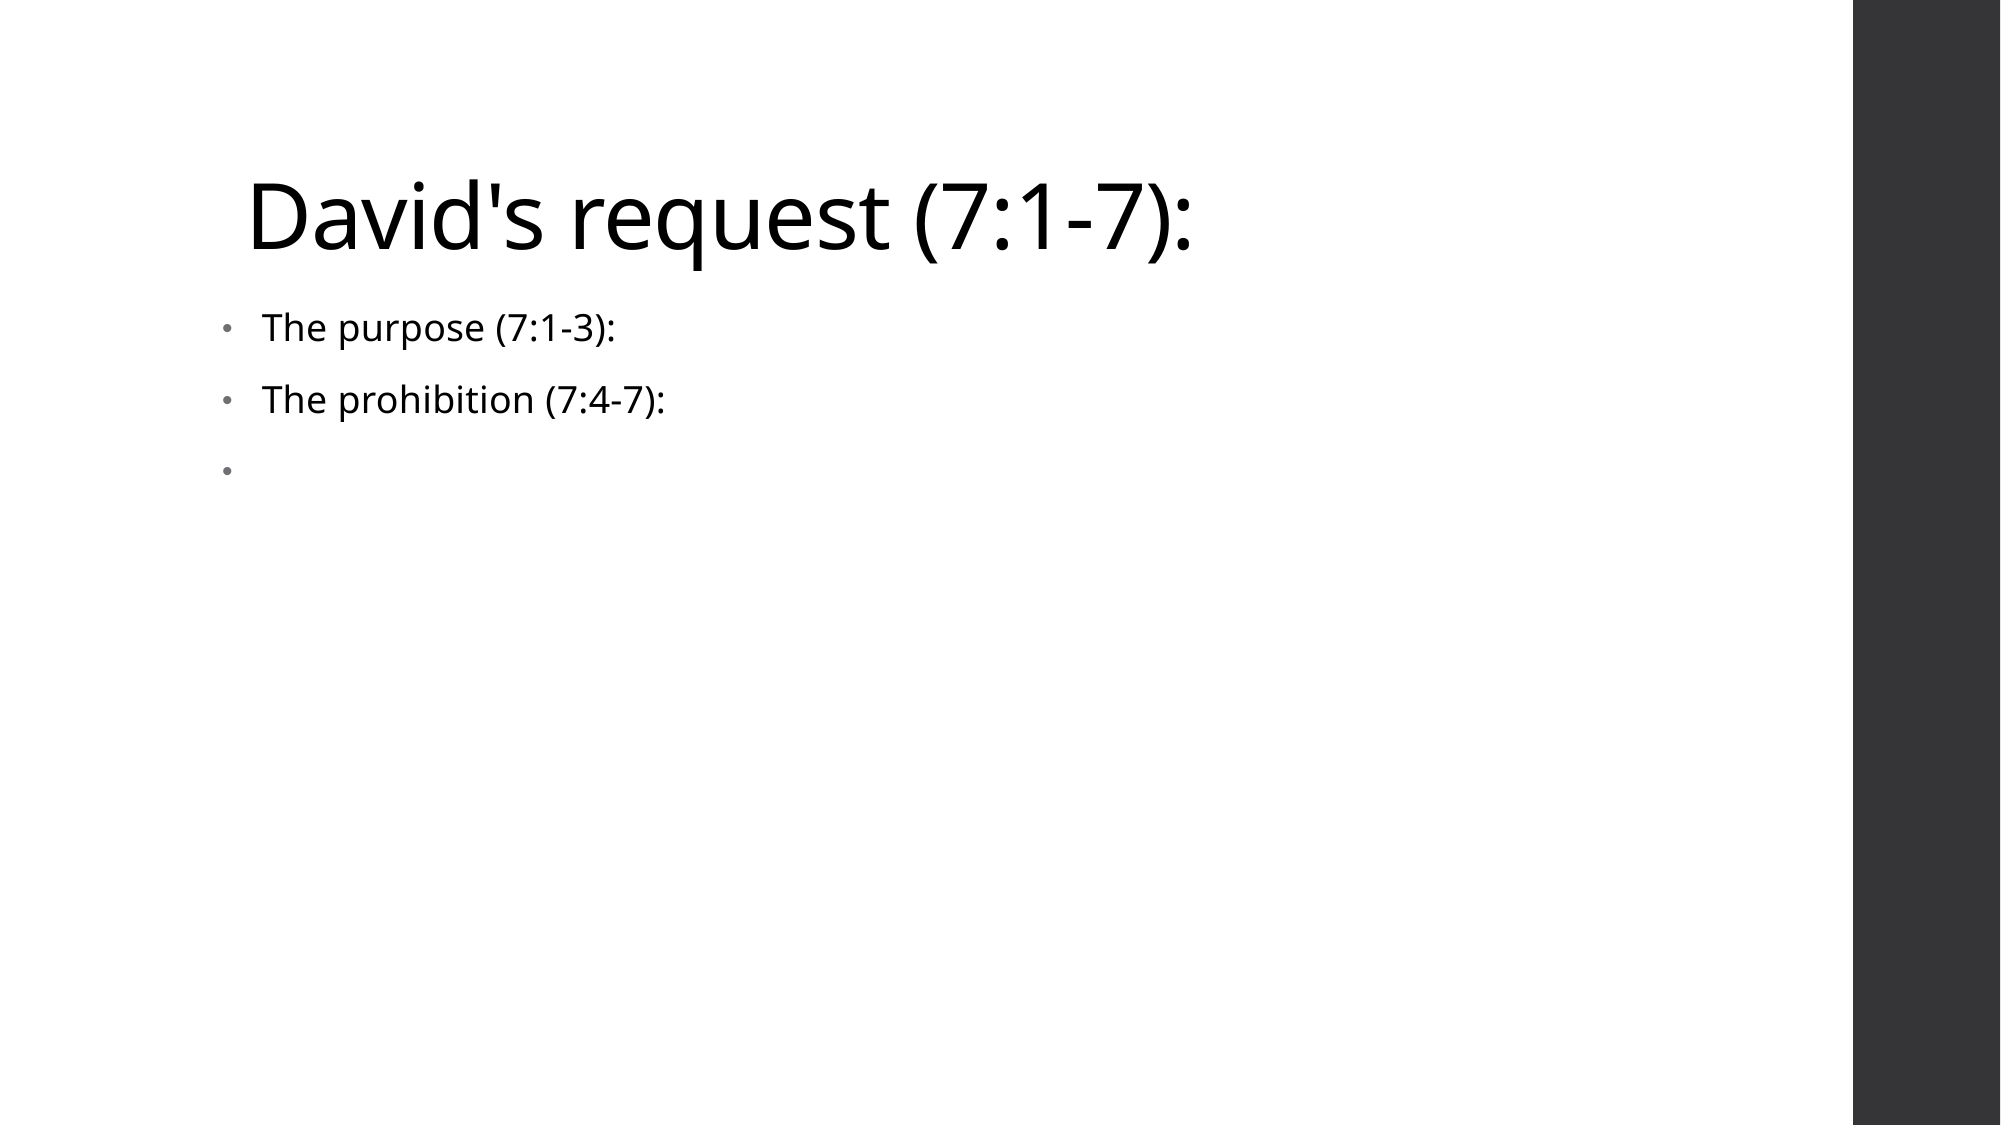

# David's request (7:1-7):
 The purpose (7:1-3):
 The prohibition (7:4-7):